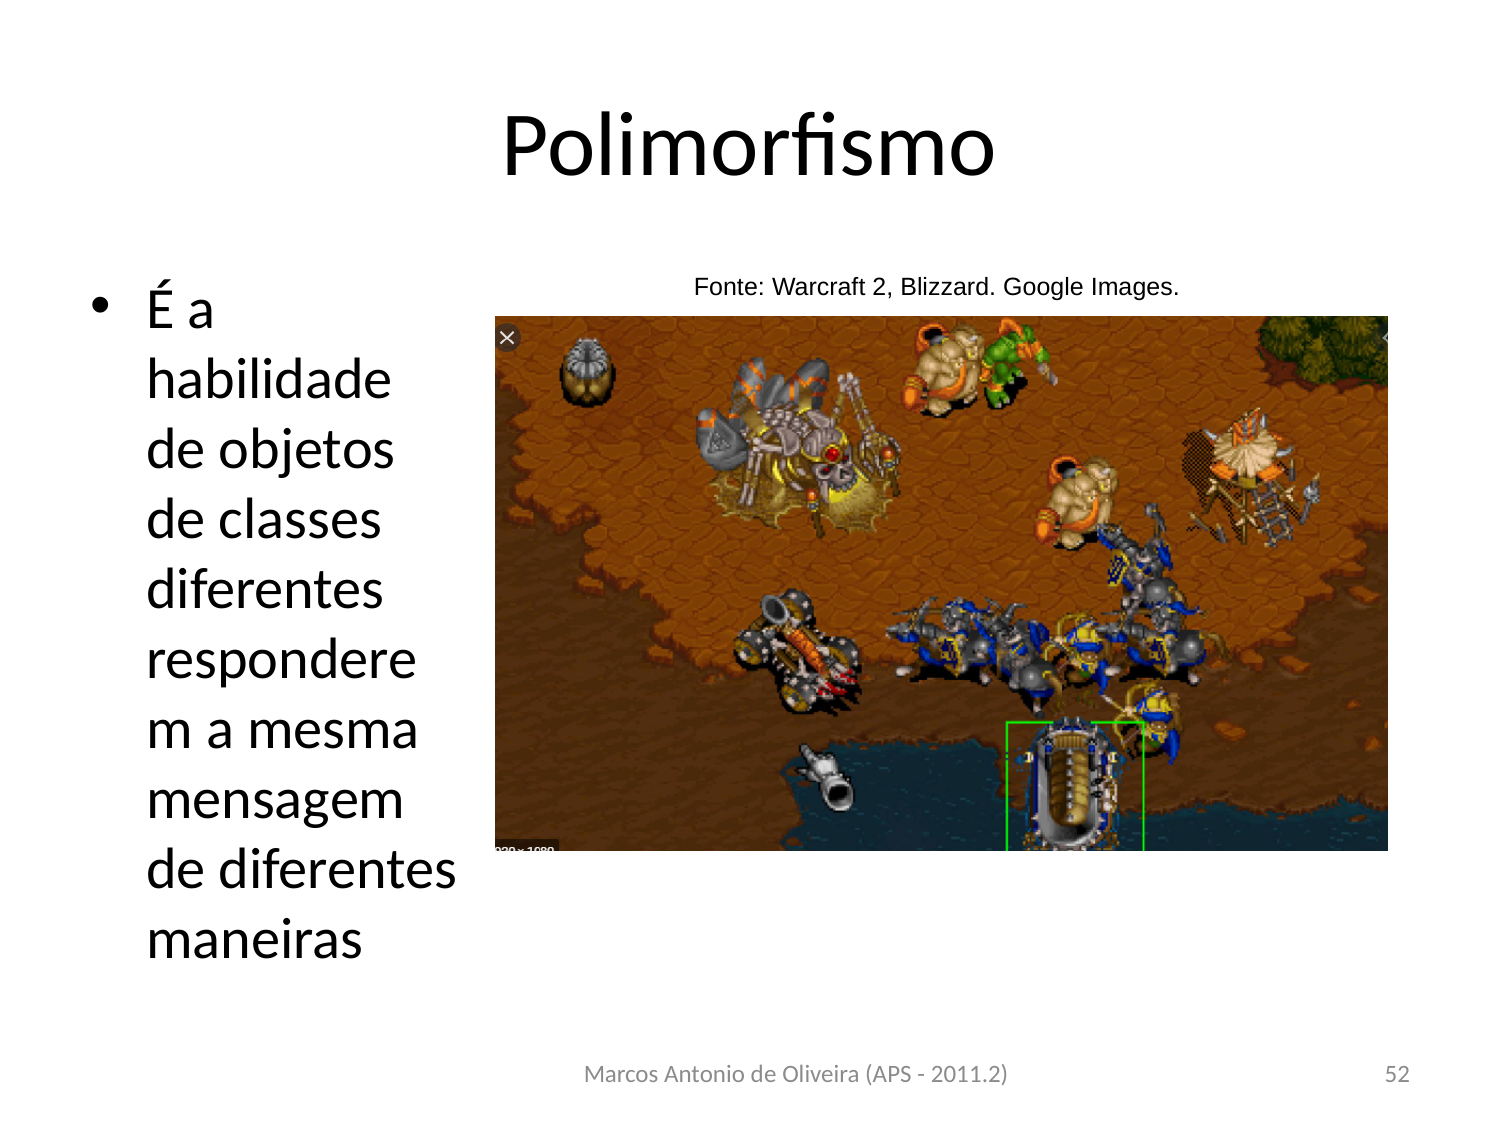

# Polimorfismo
É a habilidade de objetos de classes diferentes responderem a mesma mensagem de diferentes maneiras
Fonte: Warcraft 2, Blizzard. Google Images.
Marcos Antonio de Oliveira (APS - 2011.2)